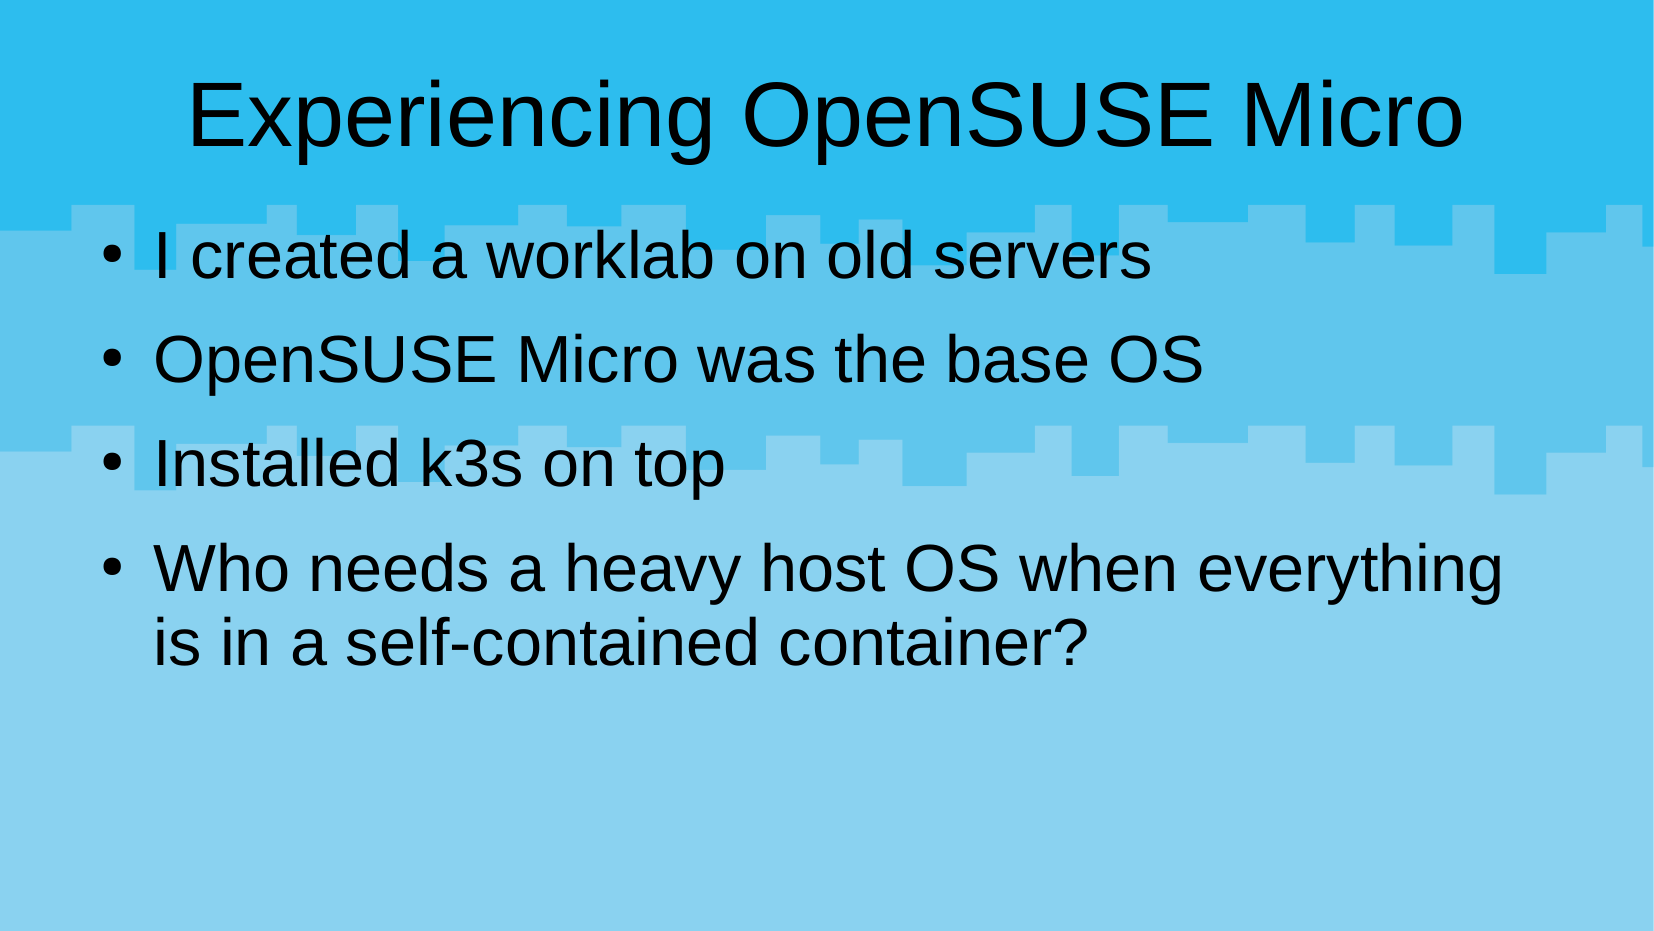

# Experiencing OpenSUSE Micro
I created a worklab on old servers
OpenSUSE Micro was the base OS
Installed k3s on top
Who needs a heavy host OS when everything is in a self-contained container?